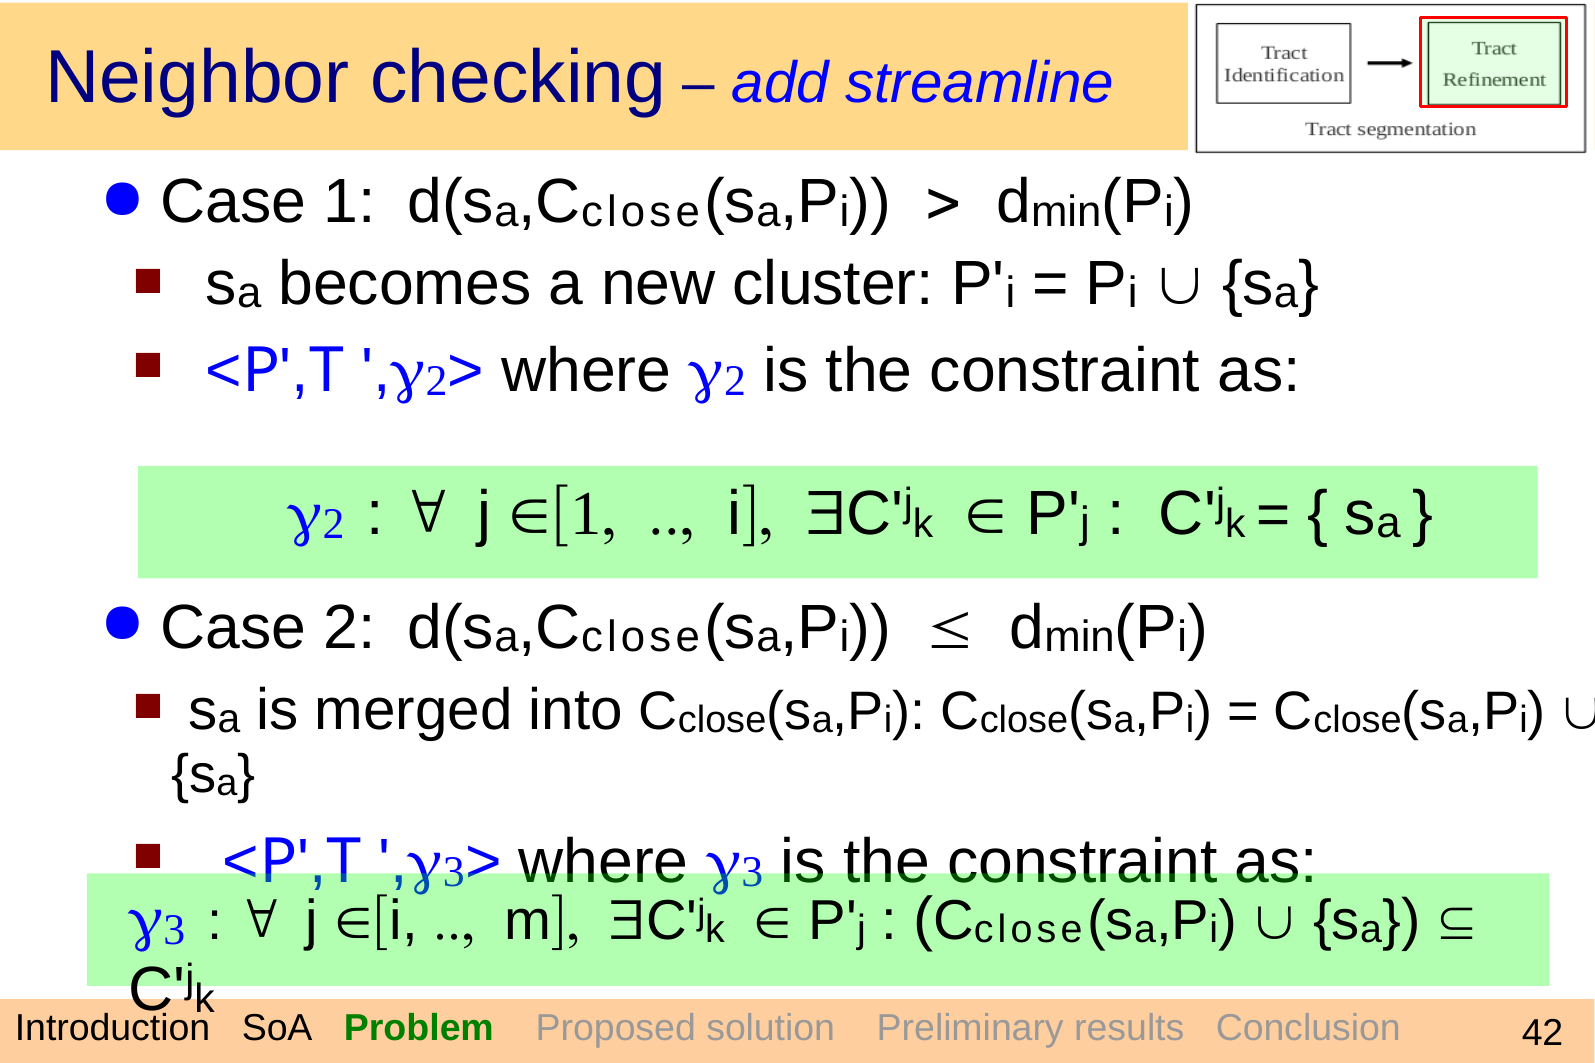

# Neighbor checking – add streamline
 Case 1: d(sa,Cclose(sa,Pi)) > dmin(Pi)
 sa becomes a new cluster: P'i = Pi È {sa}
 <P',T ',g2> where g2 is the constraint as:
g2 : " j Î[1, .., i], $C'jk Î P'j : C'jk = { sa }
 Case 2: d(sa,Cclose(sa,Pi)) £ dmin(Pi)
 sa is merged into Cclose(sa,Pi): Cclose(sa,Pi) = Cclose(sa,Pi) È {sa}
 <P',T ',g3> where g3 is the constraint as:
g3 : " j Î[i, .., m], $C'jk Î P'j : (Cclose(sa,Pi) È {sa}) Í C'jk
Introduction SoA Problem Proposed solution Preliminary results Conclusion